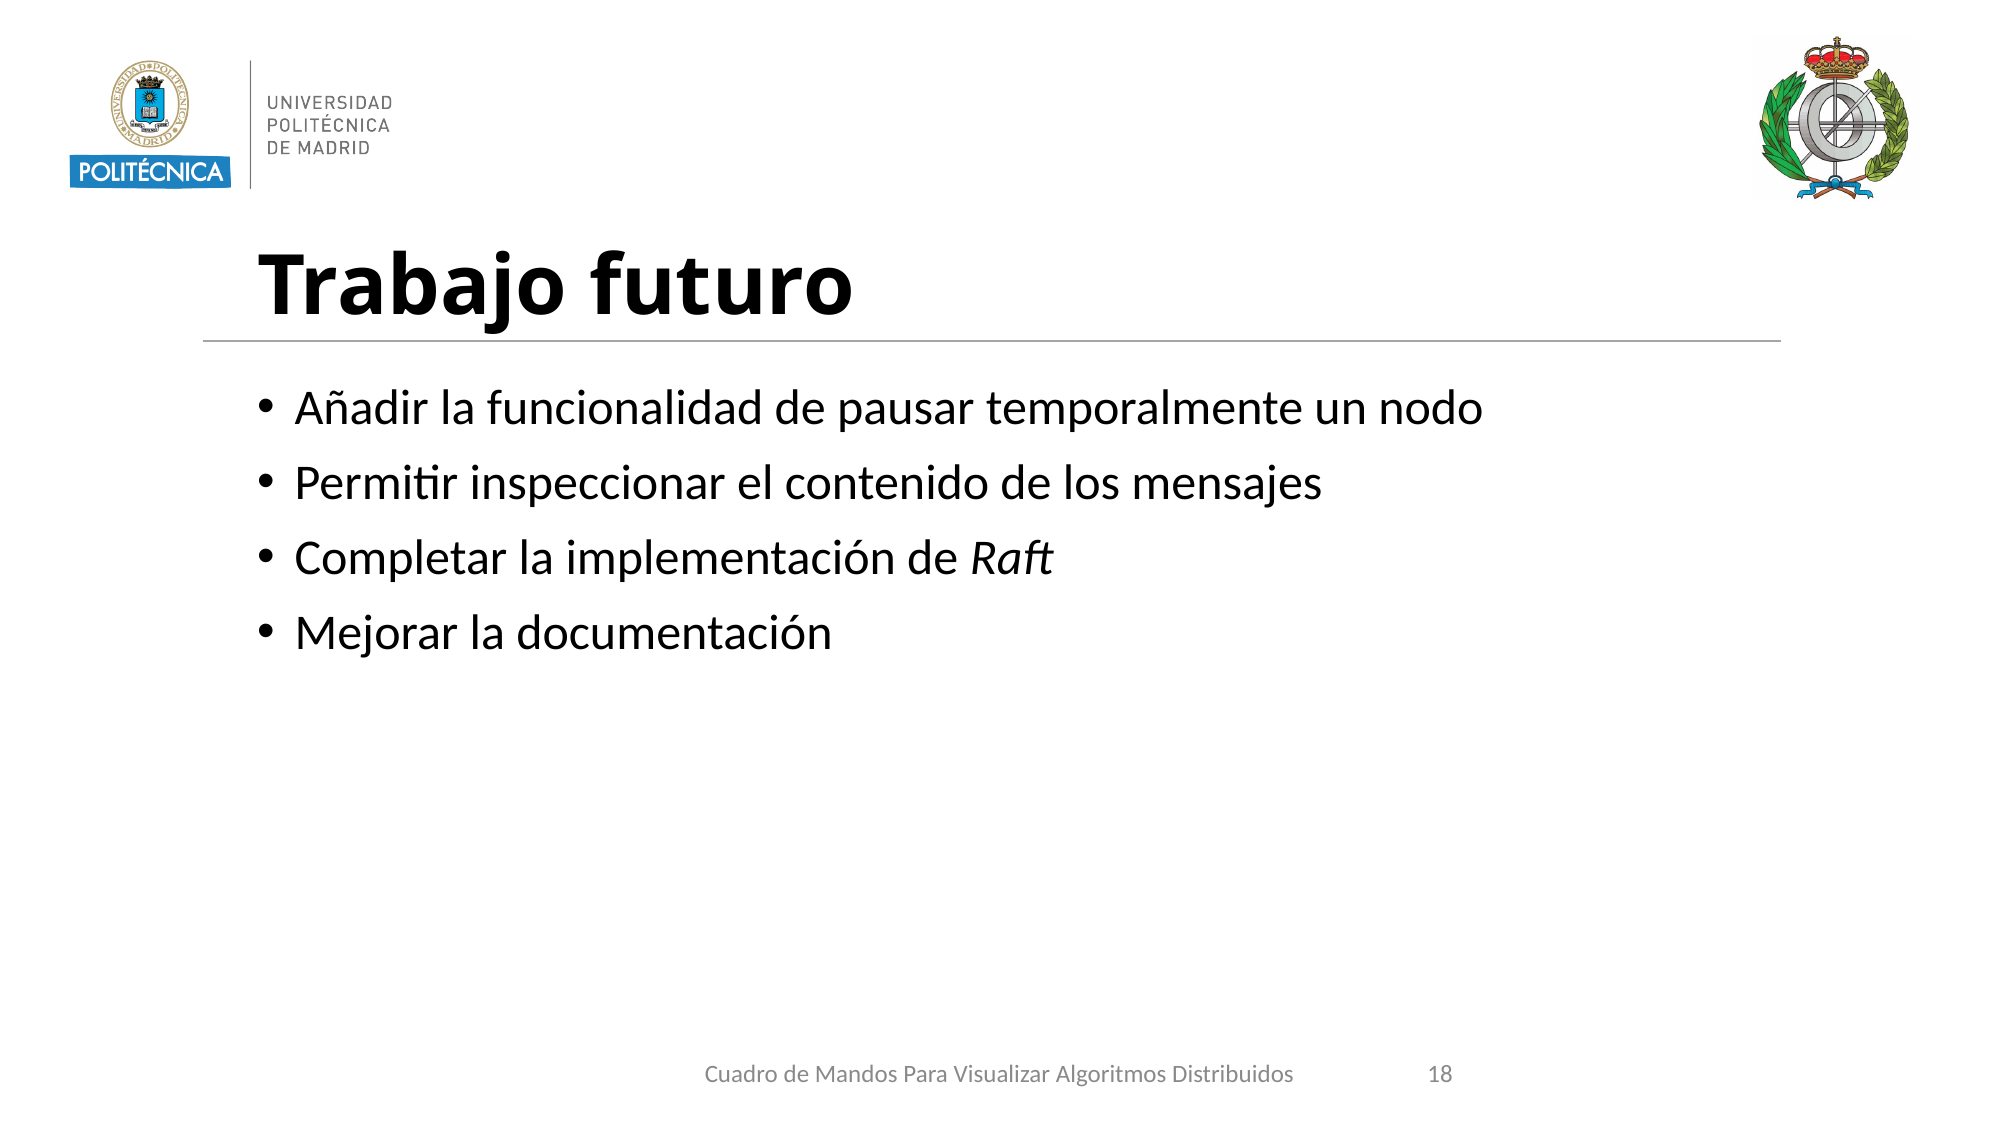

# Trabajo futuro
Añadir la funcionalidad de pausar temporalmente un nodo
Permitir inspeccionar el contenido de los mensajes
Completar la implementación de Raft
Mejorar la documentación
Cuadro de Mandos Para Visualizar Algoritmos Distribuidos